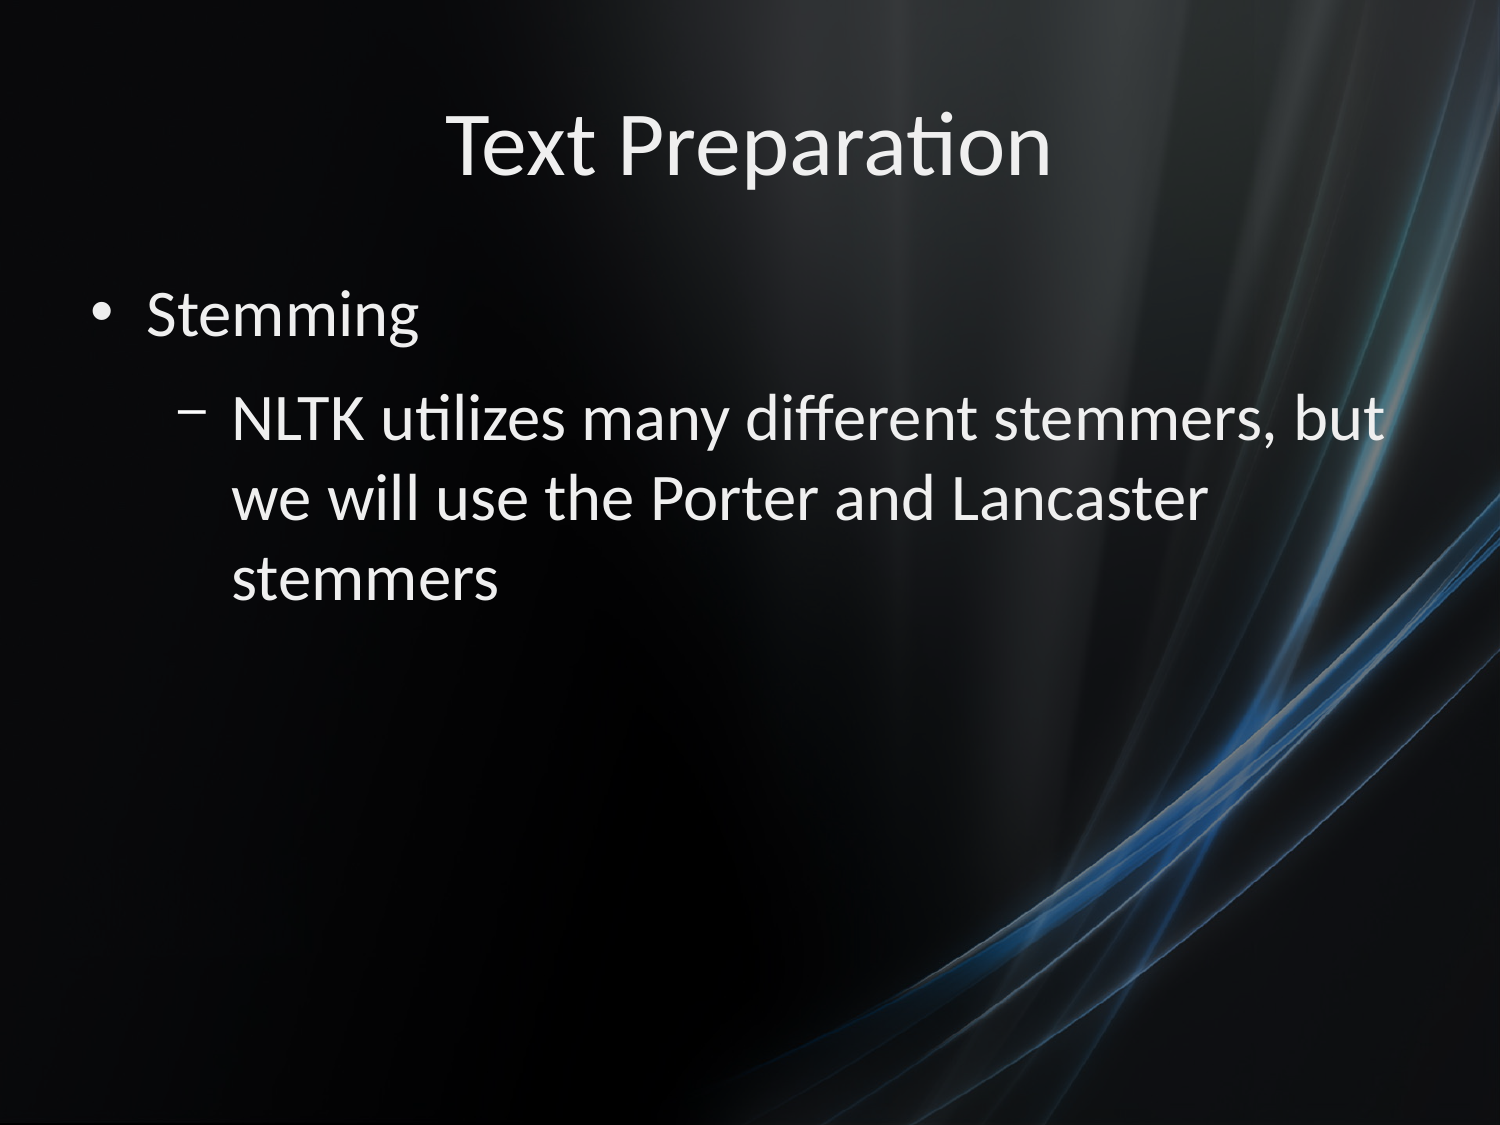

# Text Preparation
Stemming
NLTK utilizes many different stemmers, but we will use the Porter and Lancaster stemmers